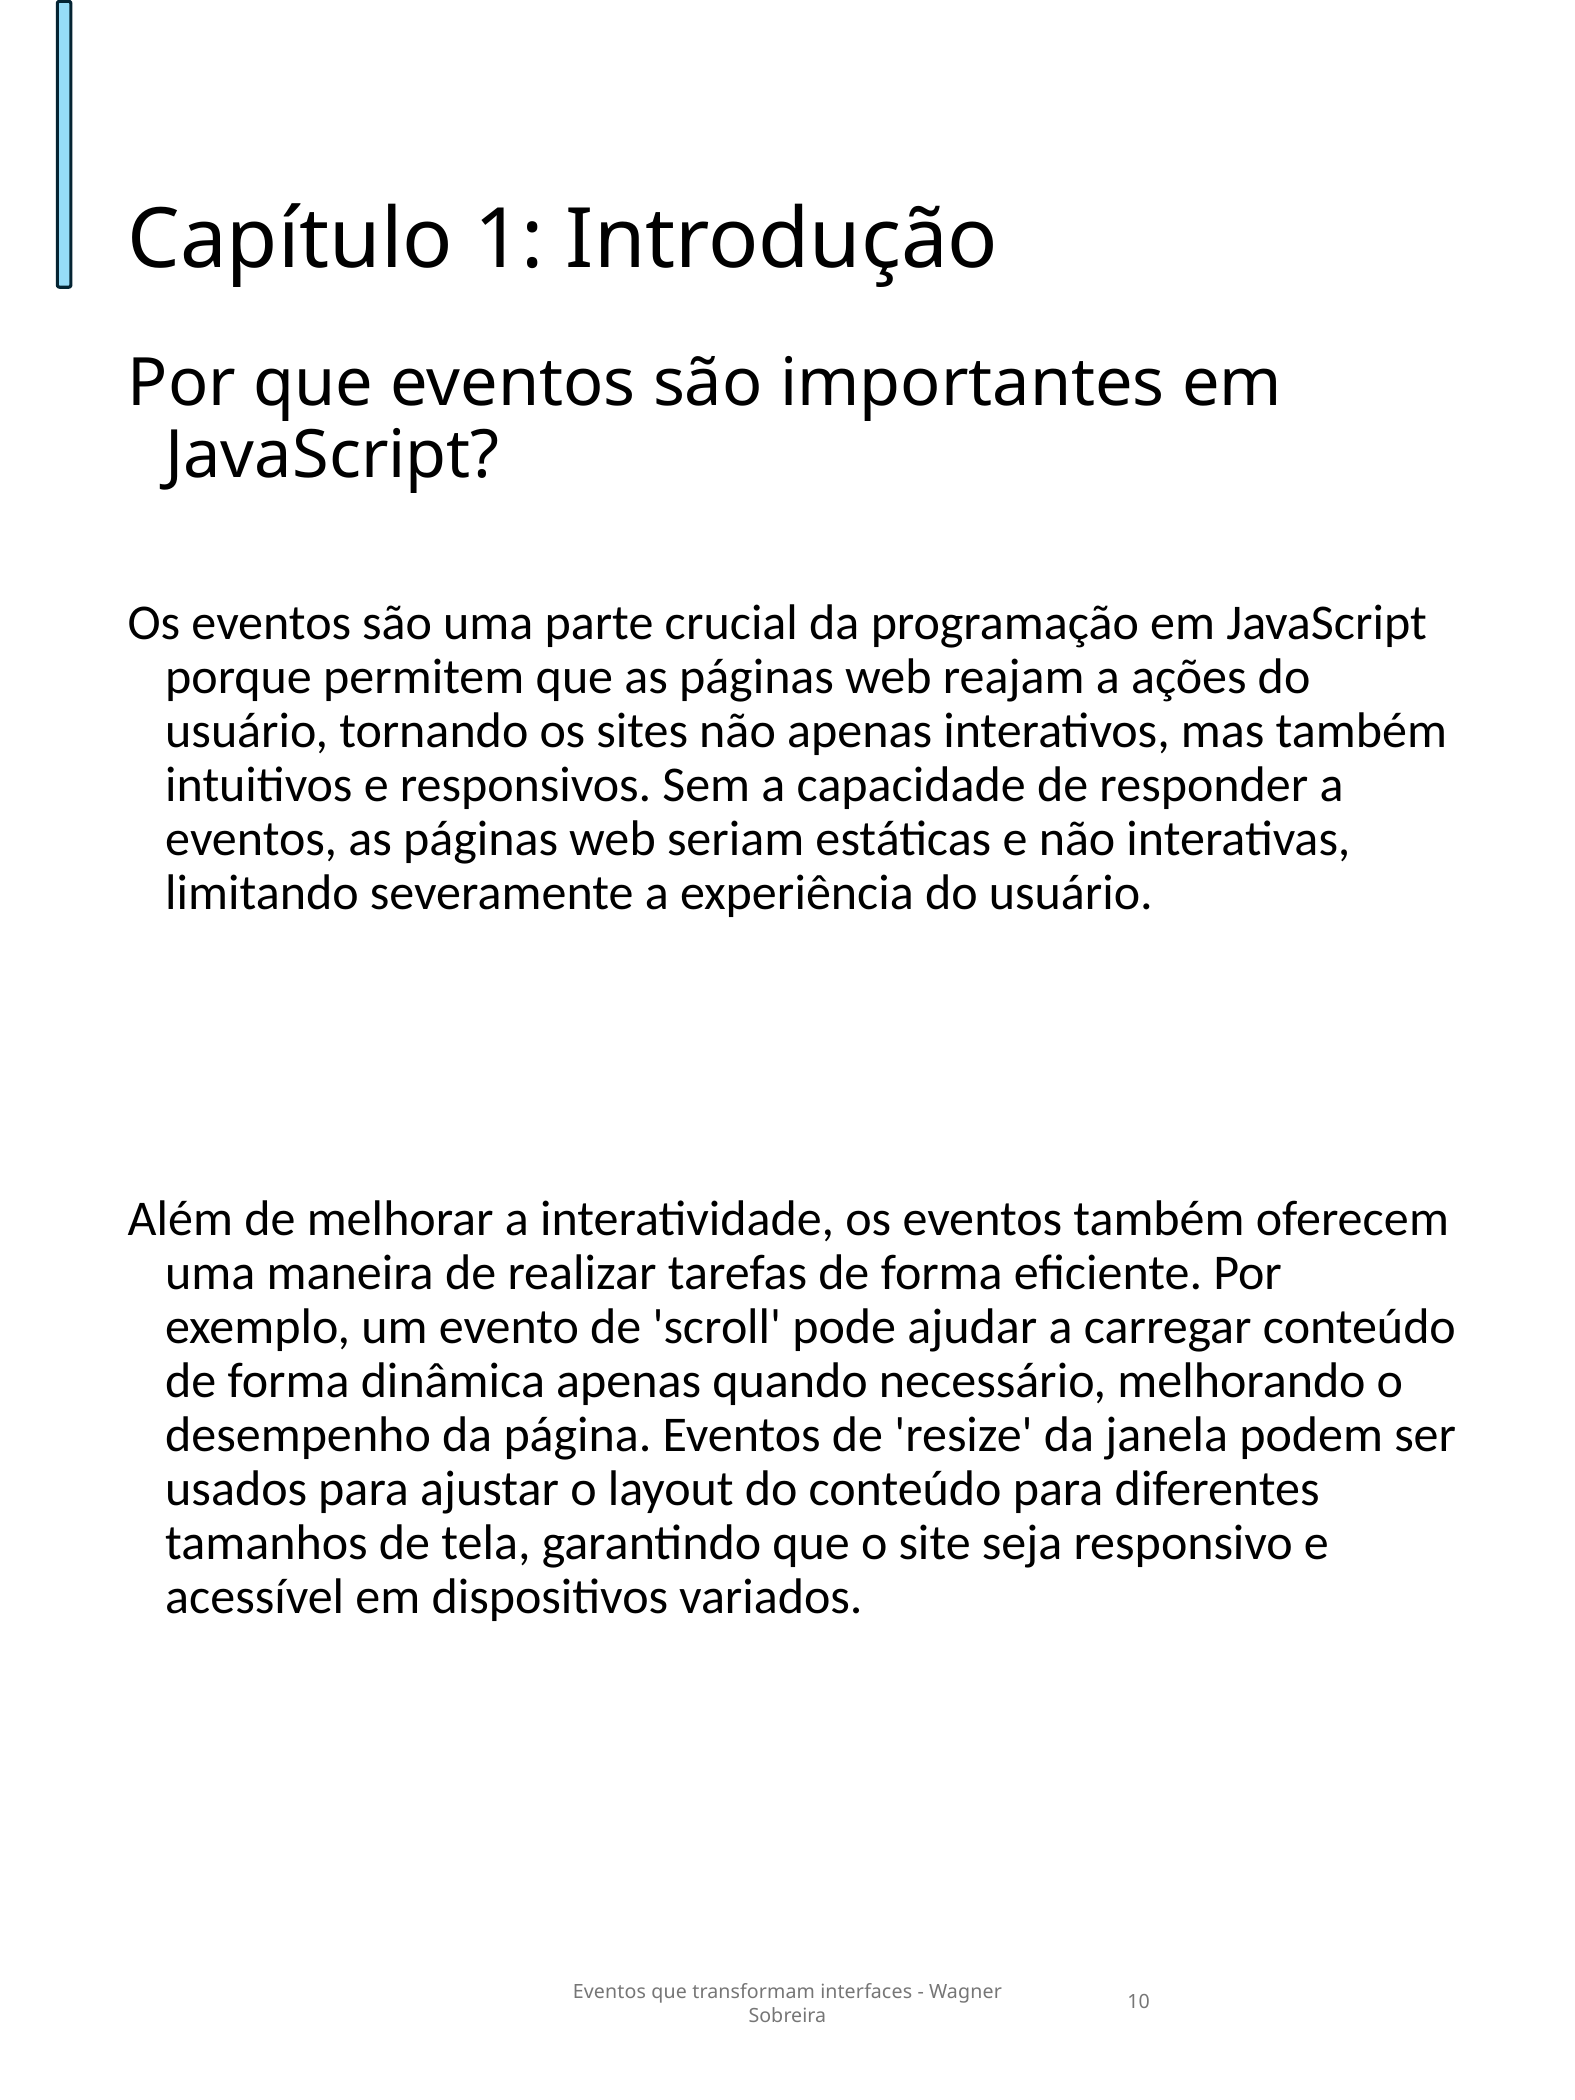

Capítulo 1: Introdução
Por que eventos são importantes em JavaScript?
Os eventos são uma parte crucial da programação em JavaScript porque permitem que as páginas web reajam a ações do usuário, tornando os sites não apenas interativos, mas também intuitivos e responsivos. Sem a capacidade de responder a eventos, as páginas web seriam estáticas e não interativas, limitando severamente a experiência do usuário.
Além de melhorar a interatividade, os eventos também oferecem uma maneira de realizar tarefas de forma eficiente. Por exemplo, um evento de 'scroll' pode ajudar a carregar conteúdo de forma dinâmica apenas quando necessário, melhorando o desempenho da página. Eventos de 'resize' da janela podem ser usados para ajustar o layout do conteúdo para diferentes tamanhos de tela, garantindo que o site seja responsivo e acessível em dispositivos variados.
Eventos que transformam interfaces - Wagner Sobreira